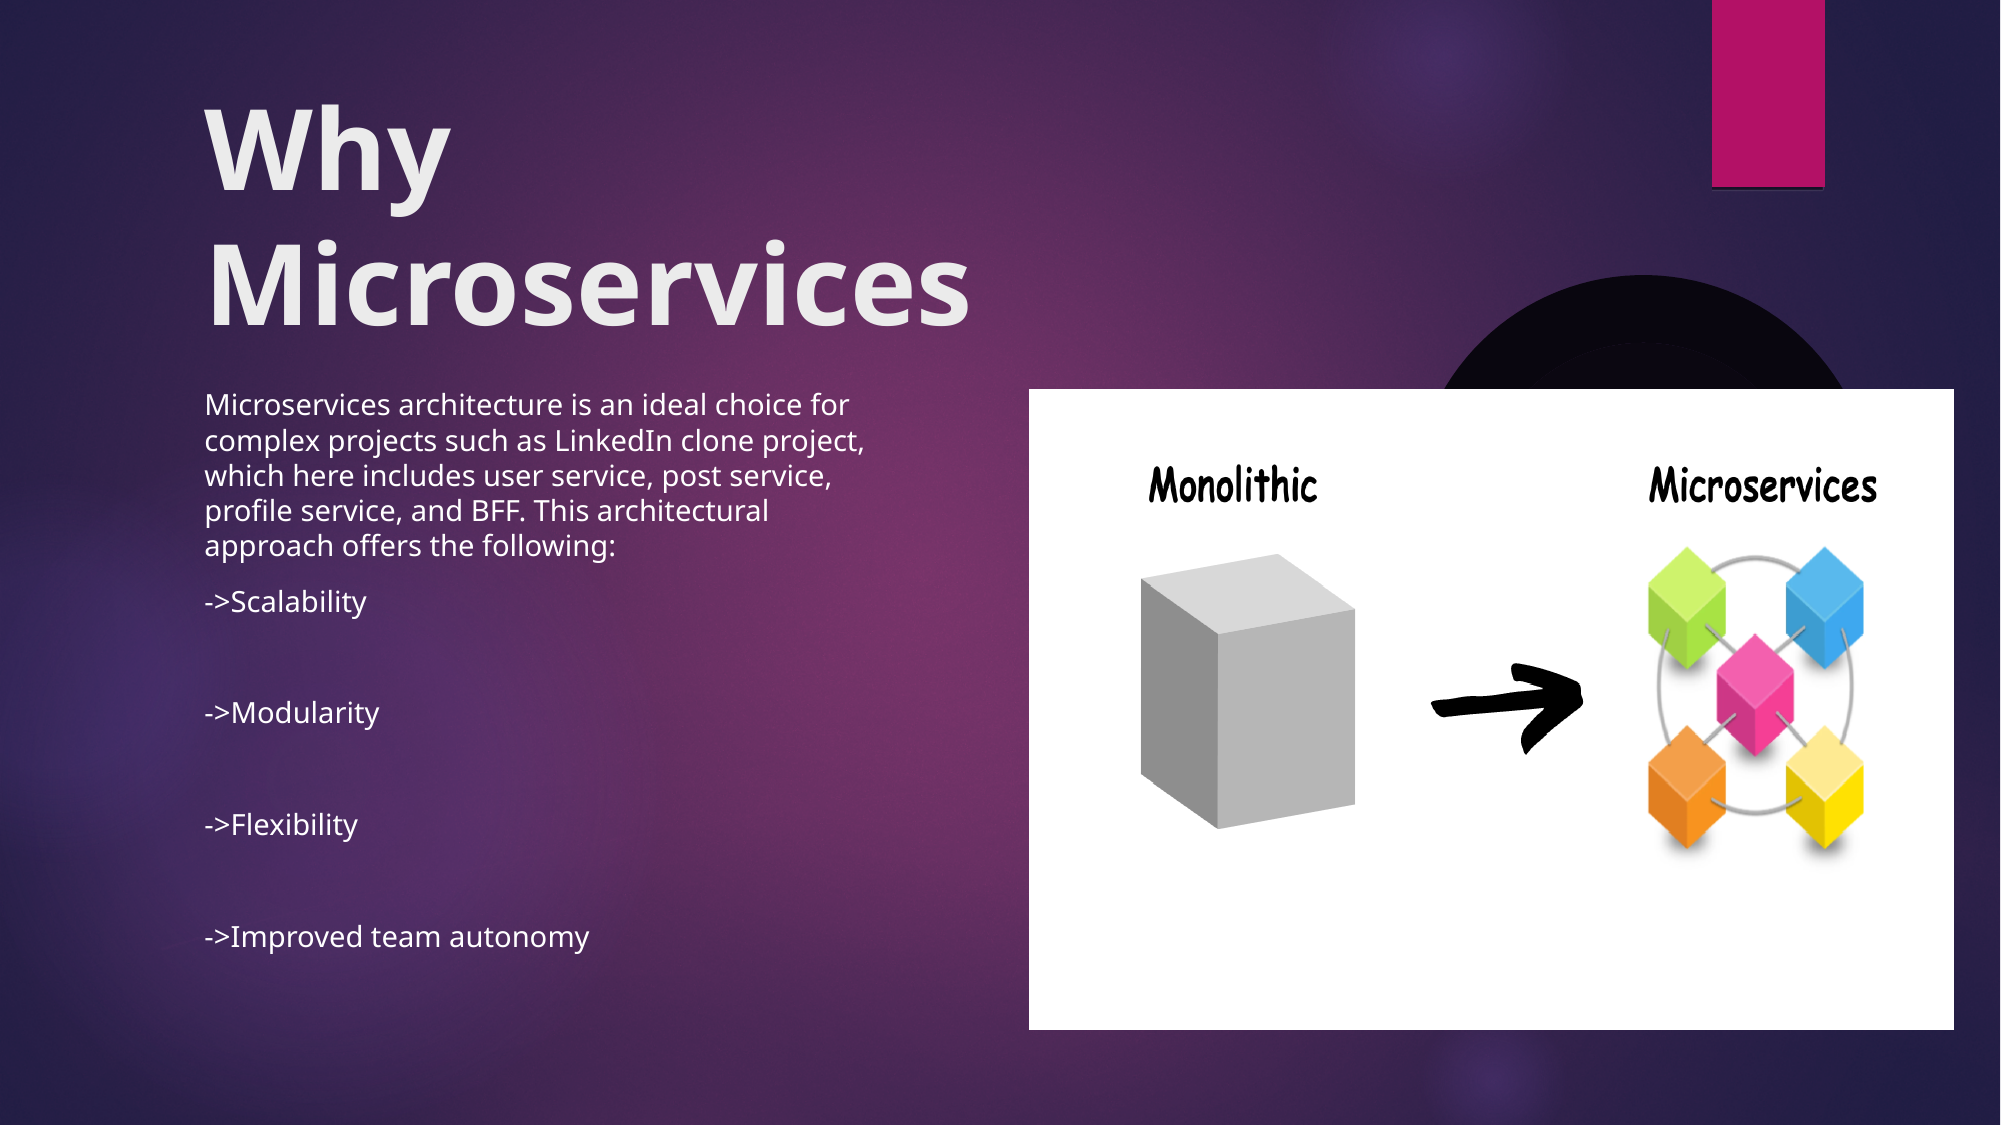

# Why Microservices
Microservices architecture is an ideal choice for complex projects such as LinkedIn clone project, which here includes user service, post service, profile service, and BFF. This architectural approach offers the following:
->Scalability
->Modularity
->Flexibility
->Improved team autonomy